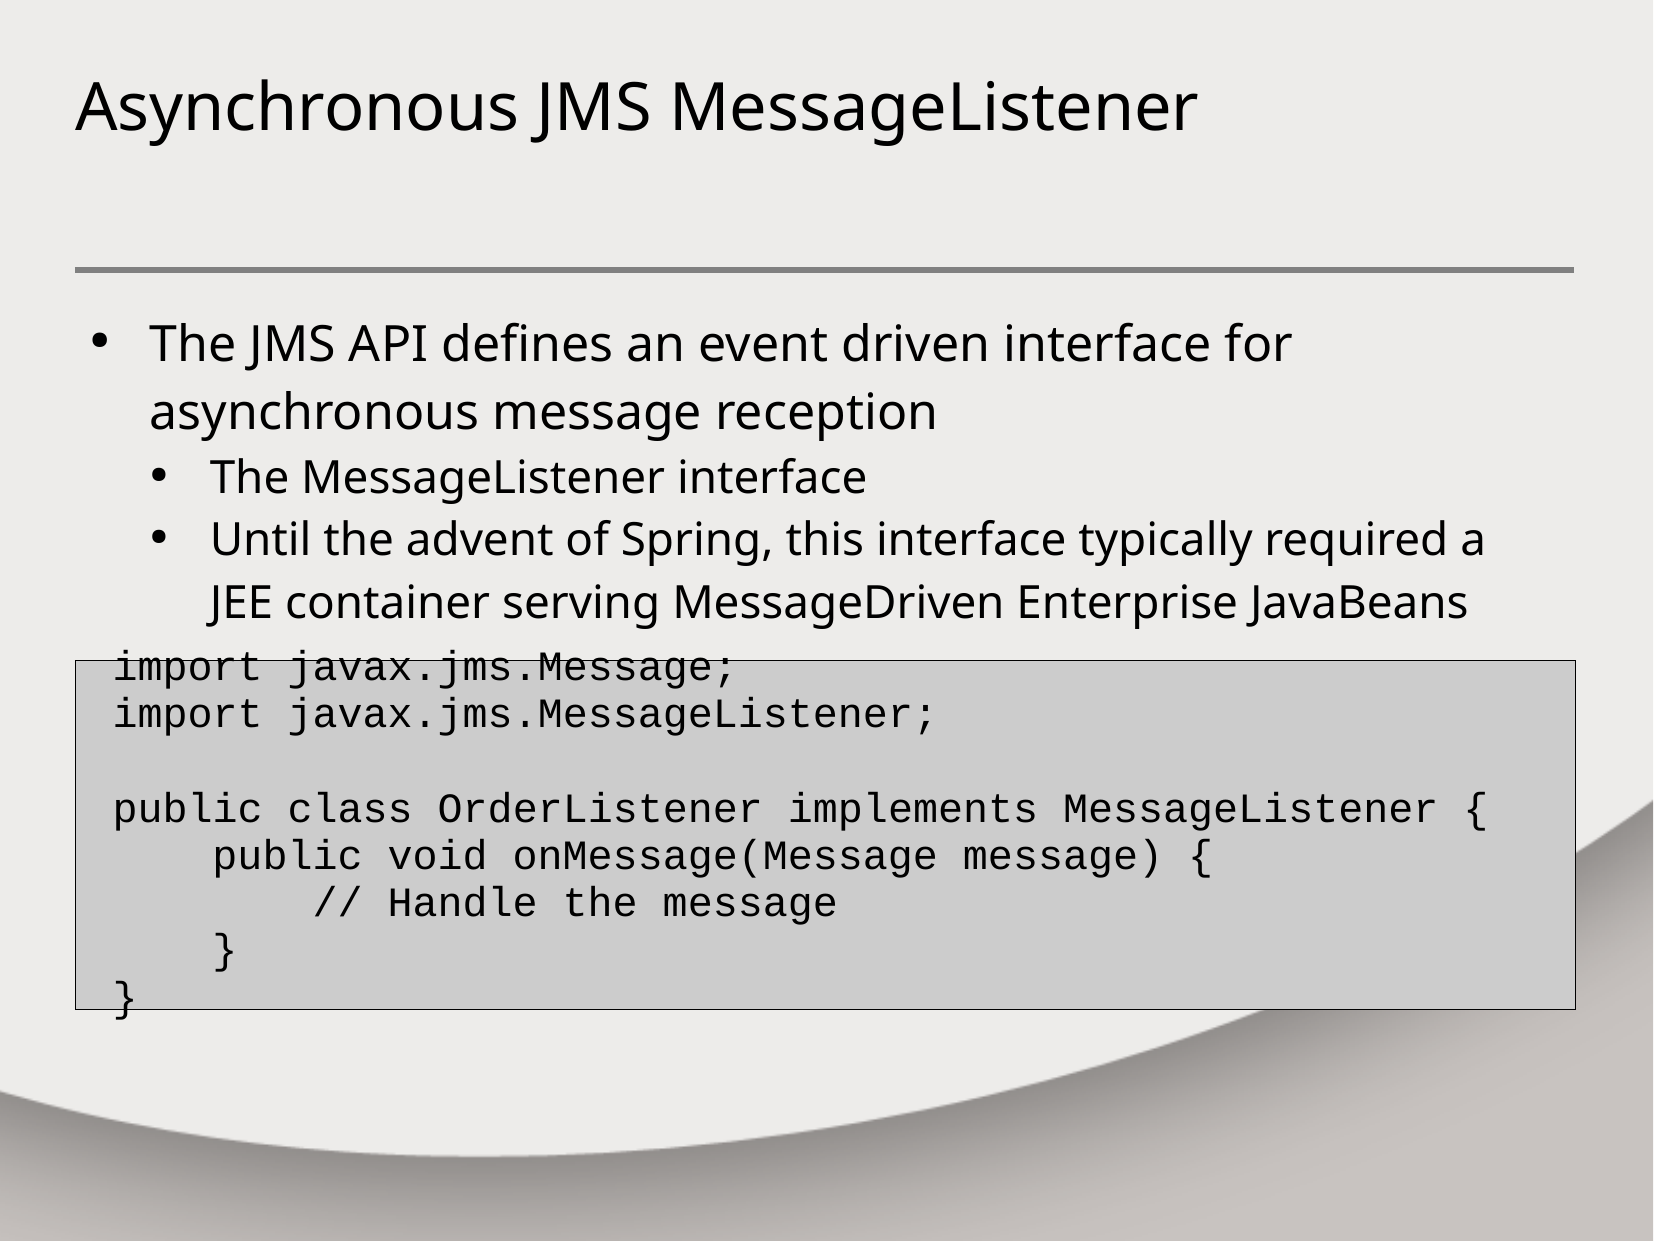

# Asynchronous JMS MessageListener
The JMS API defines an event driven interface for asynchronous message reception
The MessageListener interface
Until the advent of Spring, this interface typically required a JEE container serving MessageDriven Enterprise JavaBeans
import javax.jms.Message;
import javax.jms.MessageListener;
public class OrderListener implements MessageListener {
 public void onMessage(Message message) {
 // Handle the message
 }
}